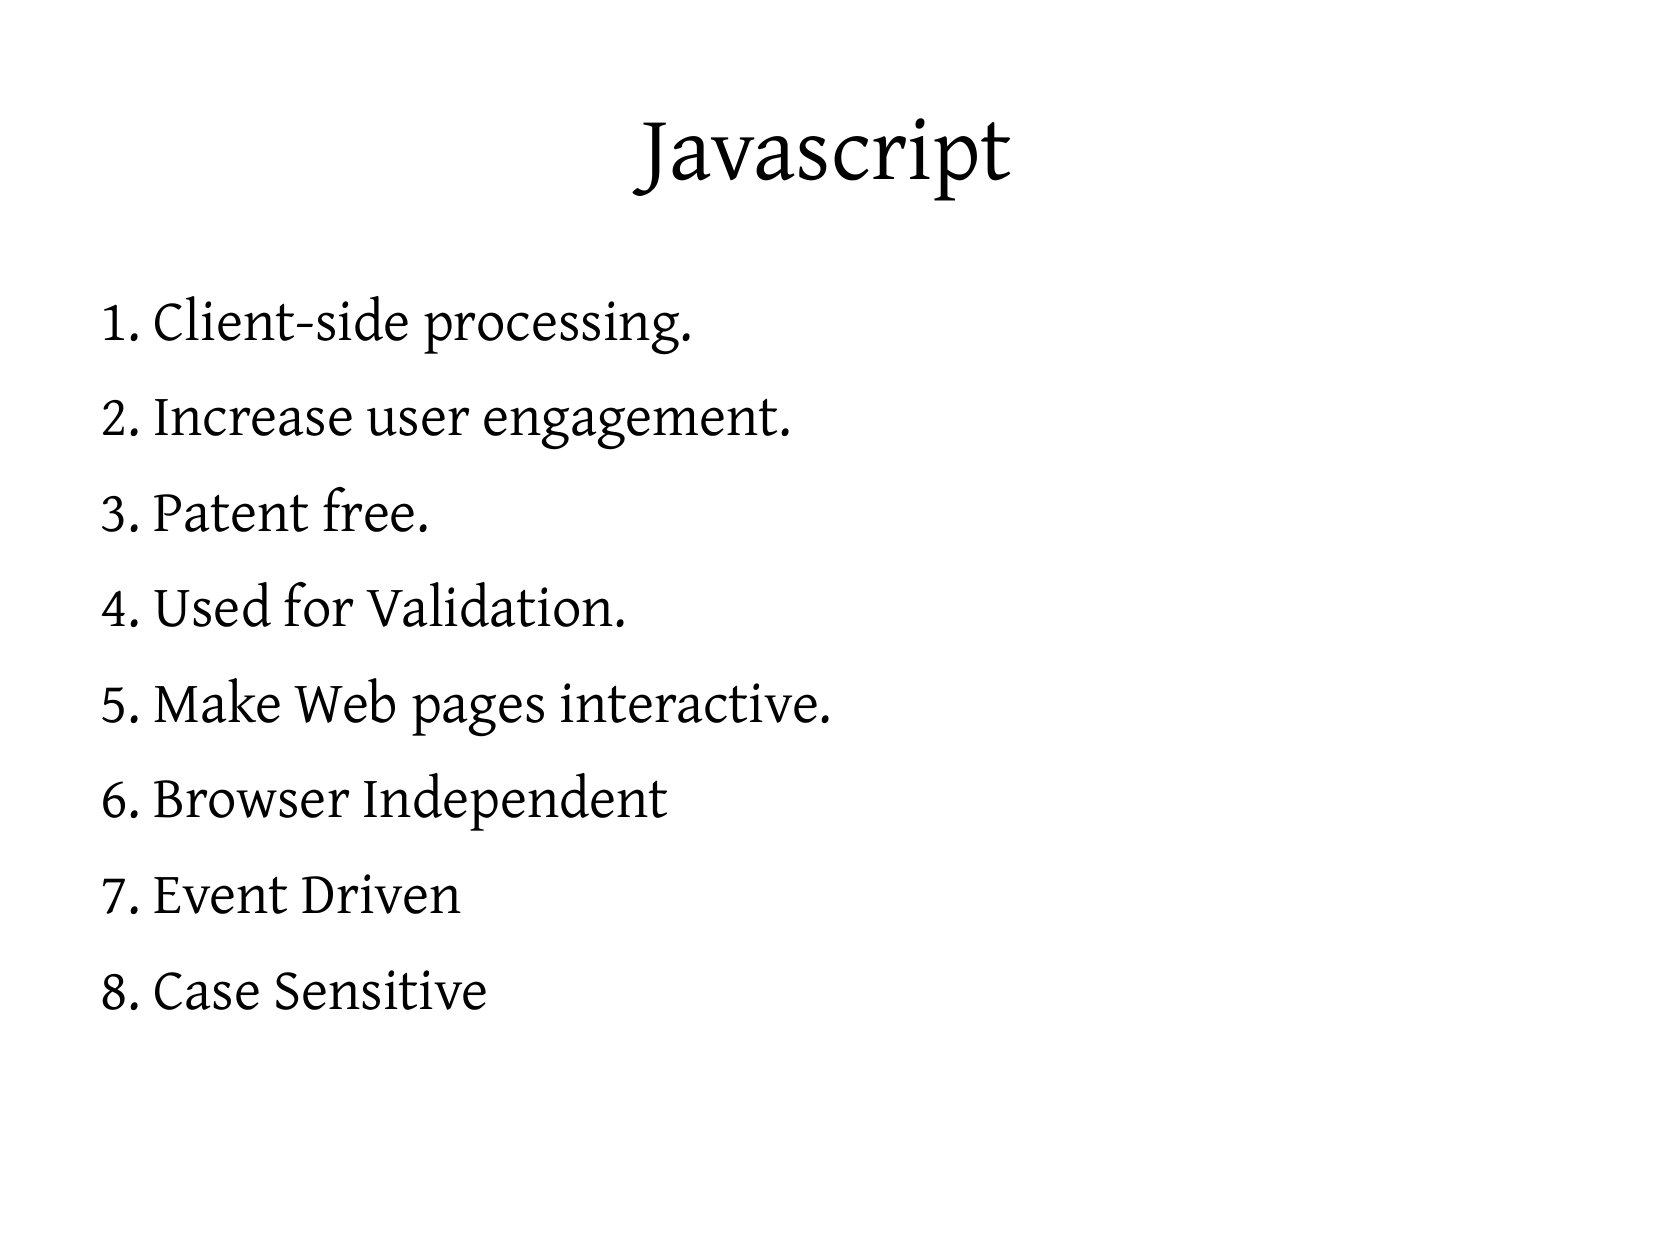

# Javascript
Client-side processing.
Increase user engagement.
Patent free.
Used for Validation.
Make Web pages interactive.
Browser Independent
Event Driven
Case Sensitive